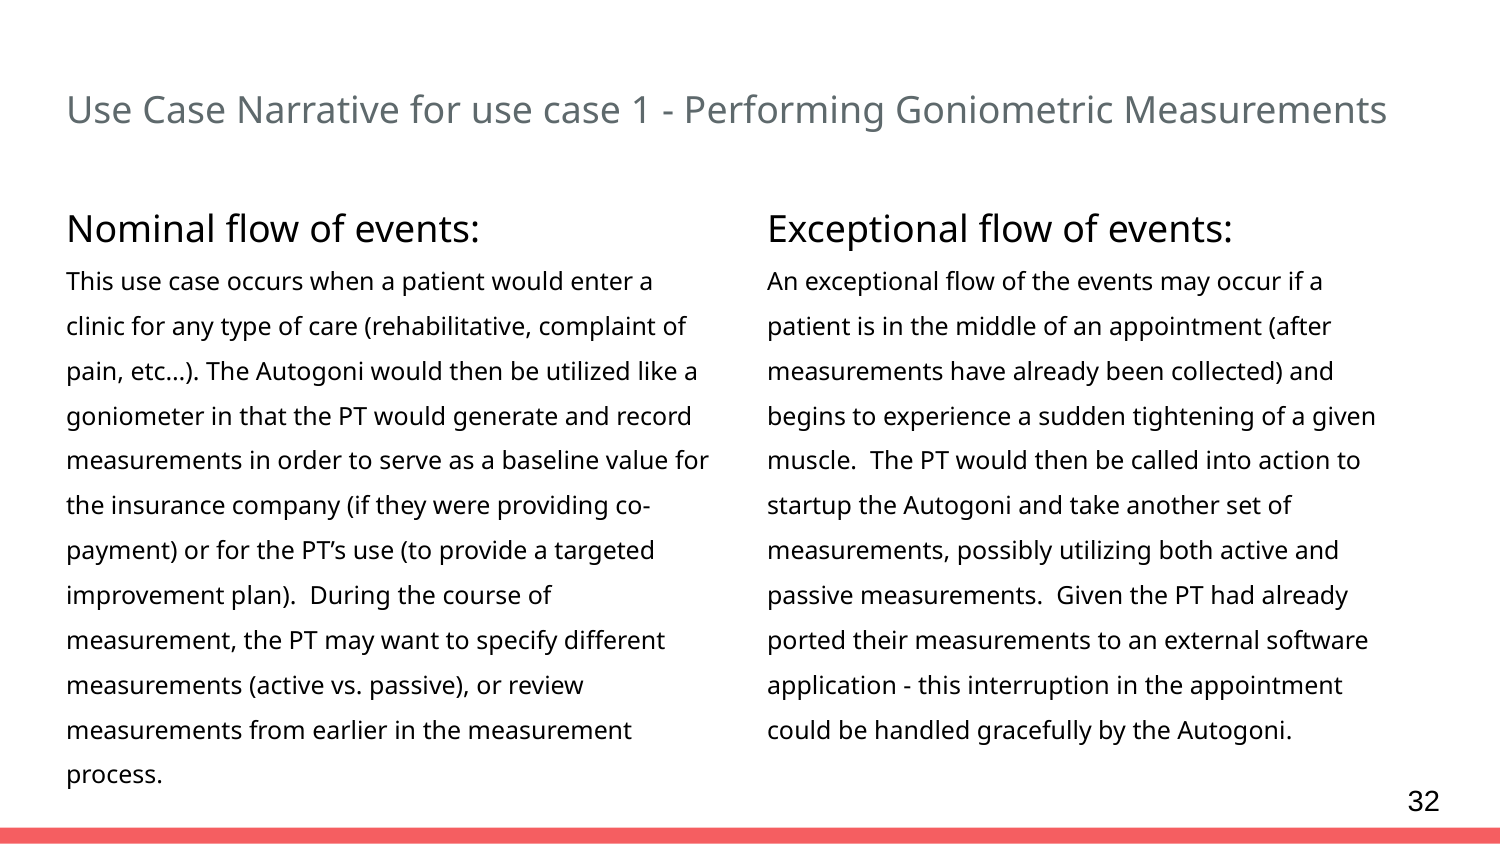

# Use Case Narrative for use case 1 - Performing Goniometric Measurements
Nominal flow of events:
This use case occurs when a patient would enter a clinic for any type of care (rehabilitative, complaint of pain, etc…). The Autogoni would then be utilized like a goniometer in that the PT would generate and record measurements in order to serve as a baseline value for the insurance company (if they were providing co-payment) or for the PT’s use (to provide a targeted improvement plan). During the course of measurement, the PT may want to specify different measurements (active vs. passive), or review measurements from earlier in the measurement process.
Exceptional flow of events:
An exceptional flow of the events may occur if a patient is in the middle of an appointment (after measurements have already been collected) and begins to experience a sudden tightening of a given muscle. The PT would then be called into action to startup the Autogoni and take another set of measurements, possibly utilizing both active and passive measurements. Given the PT had already ported their measurements to an external software application - this interruption in the appointment could be handled gracefully by the Autogoni.